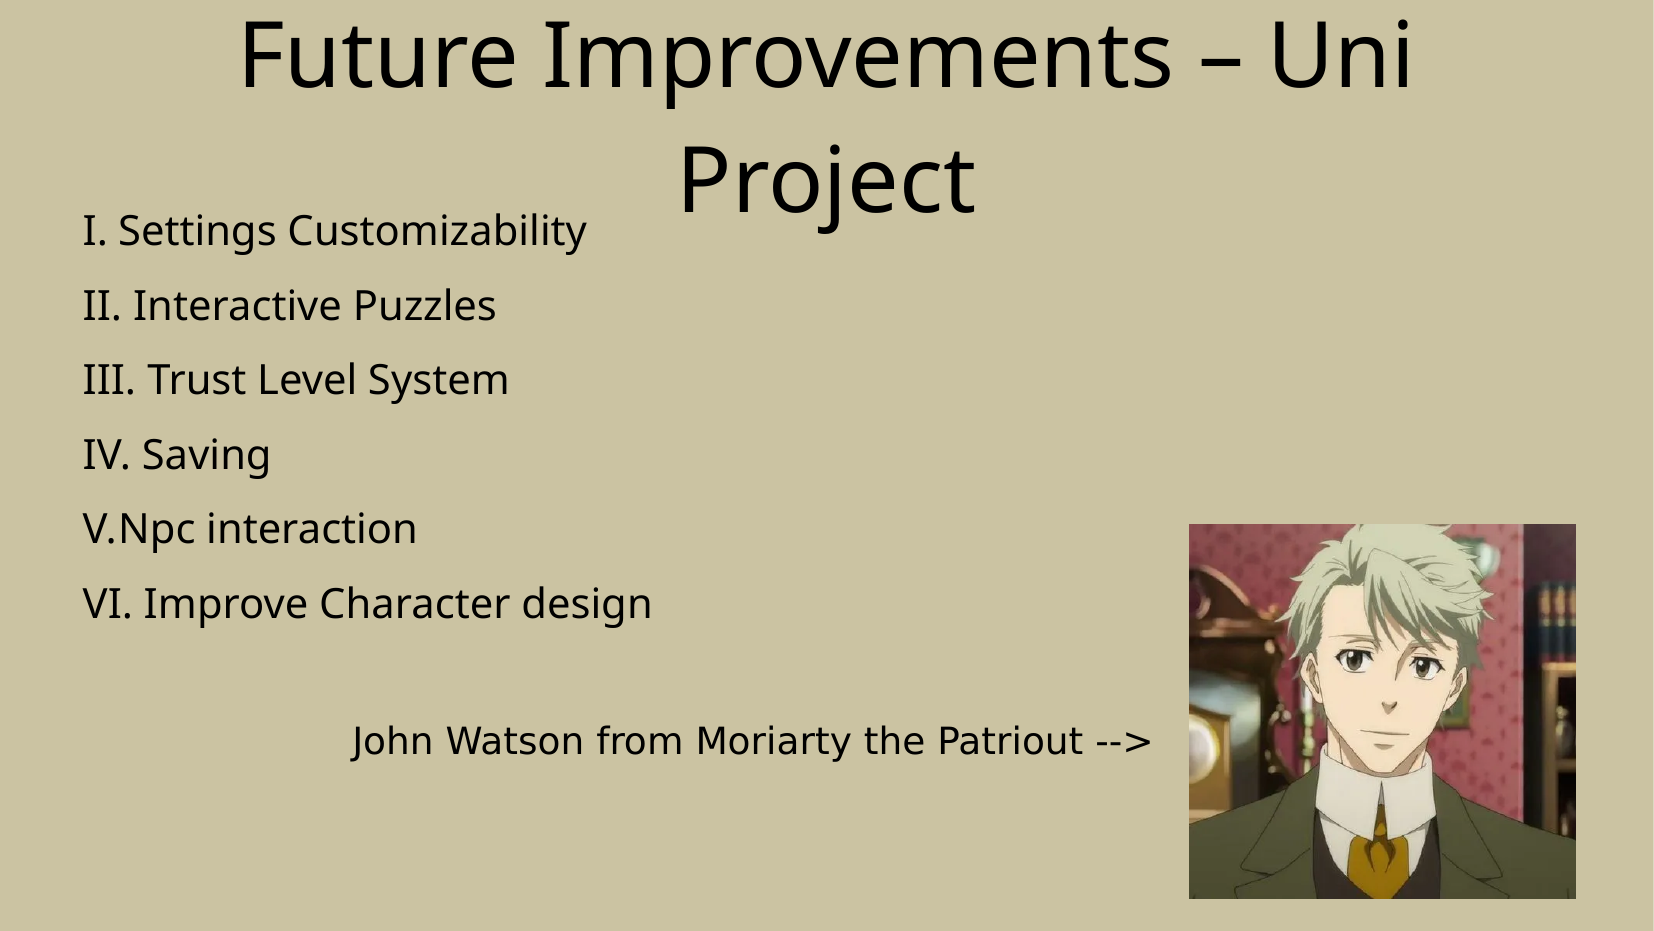

# Future Improvements – Uni Project
Settings Customizability
 Interactive Puzzles
 Trust Level System
 Saving
Npc interaction
 Improve Character design
John Watson from Moriarty the Patriout -->